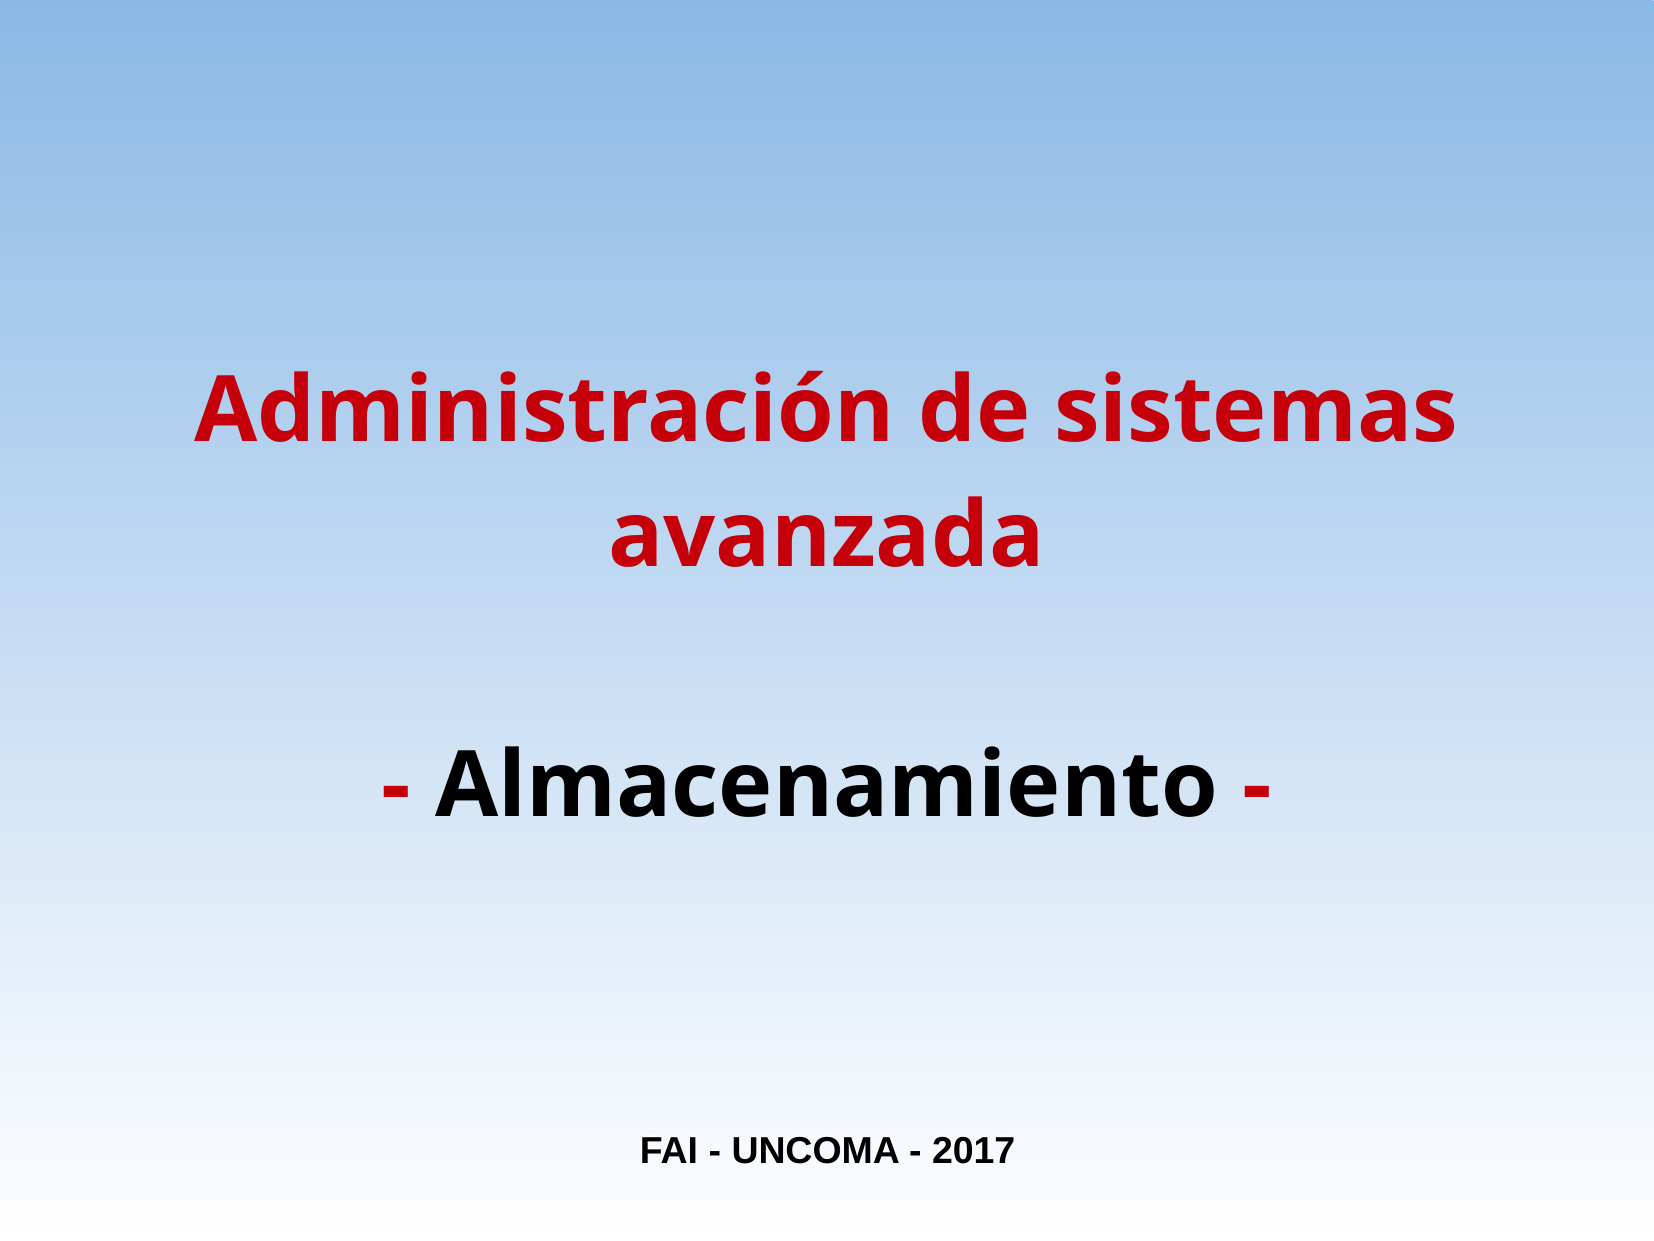

# Administración de sistemas avanzada
- Almacenamiento -
FAI - UNCOMA - 2017